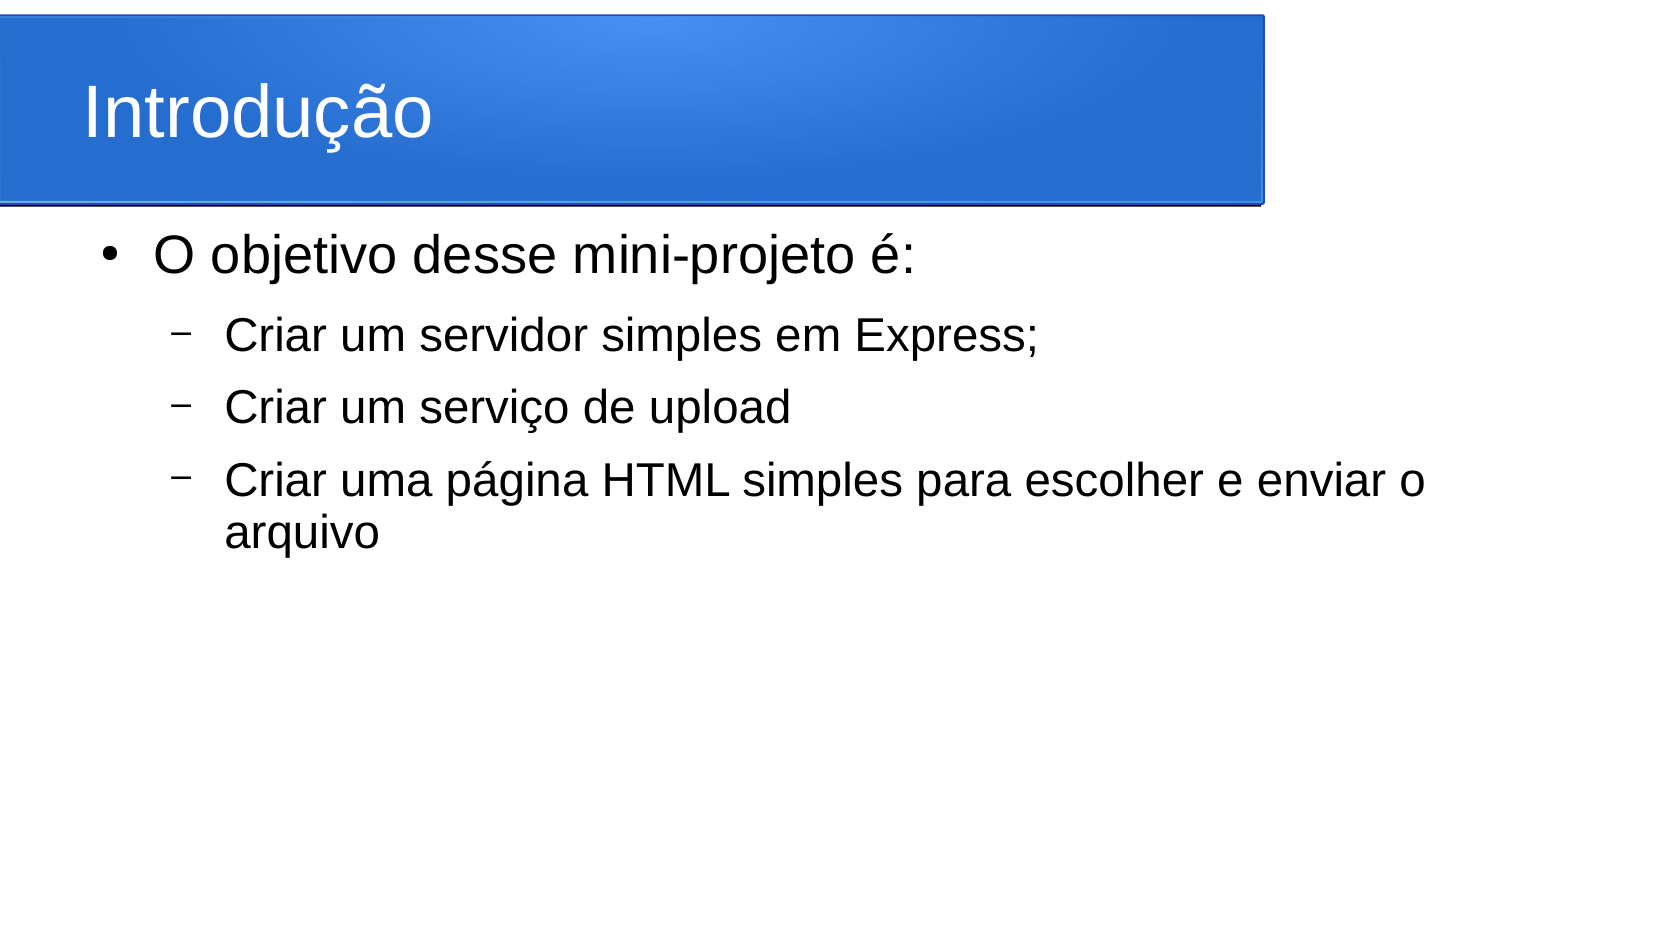

# Introdução
O objetivo desse mini-projeto é:
Criar um servidor simples em Express;
Criar um serviço de upload
Criar uma página HTML simples para escolher e enviar o arquivo